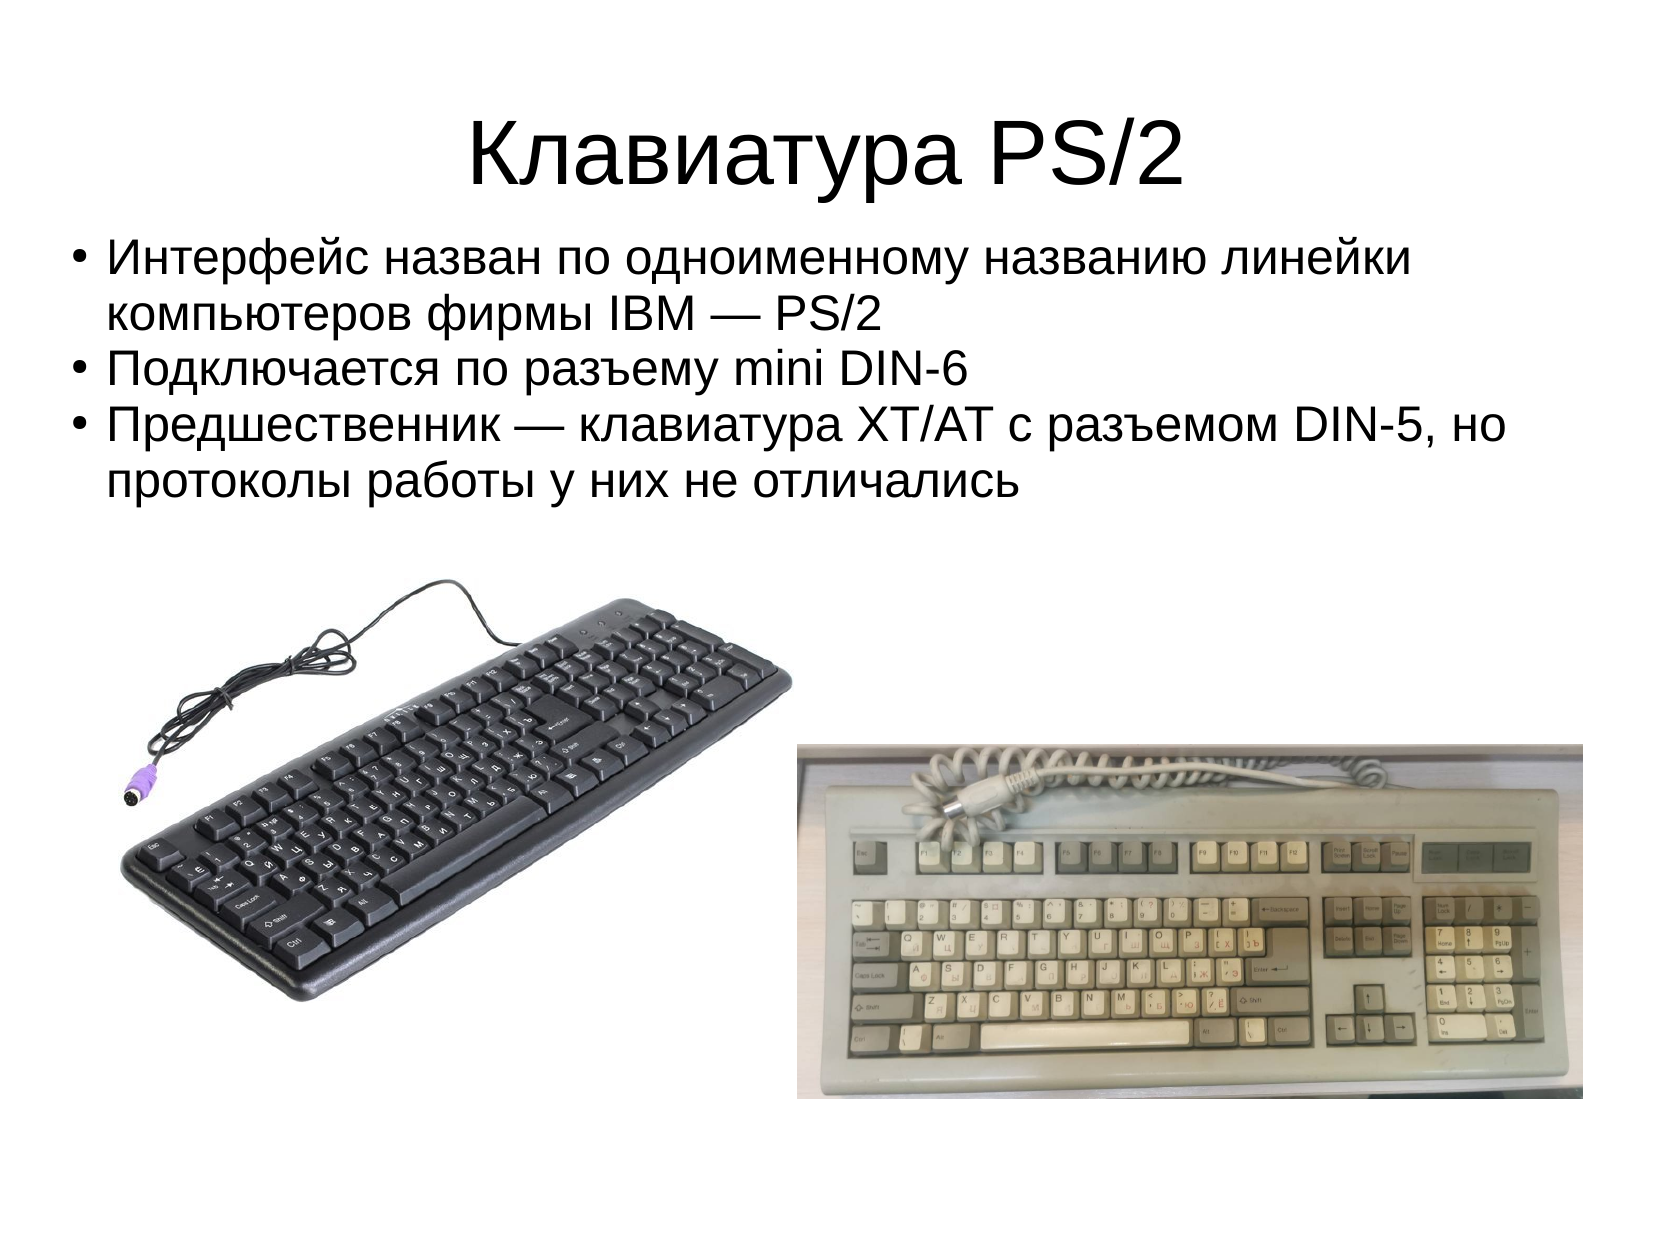

Интерфейс назван по одноименному названию линейки компьютеров фирмы IBM — PS/2
Подключается по разъему mini DIN-6
Предшественник — клавиатура XT/AT с разъемом DIN-5, но протоколы работы у них не отличались
# Клавиатура PS/2